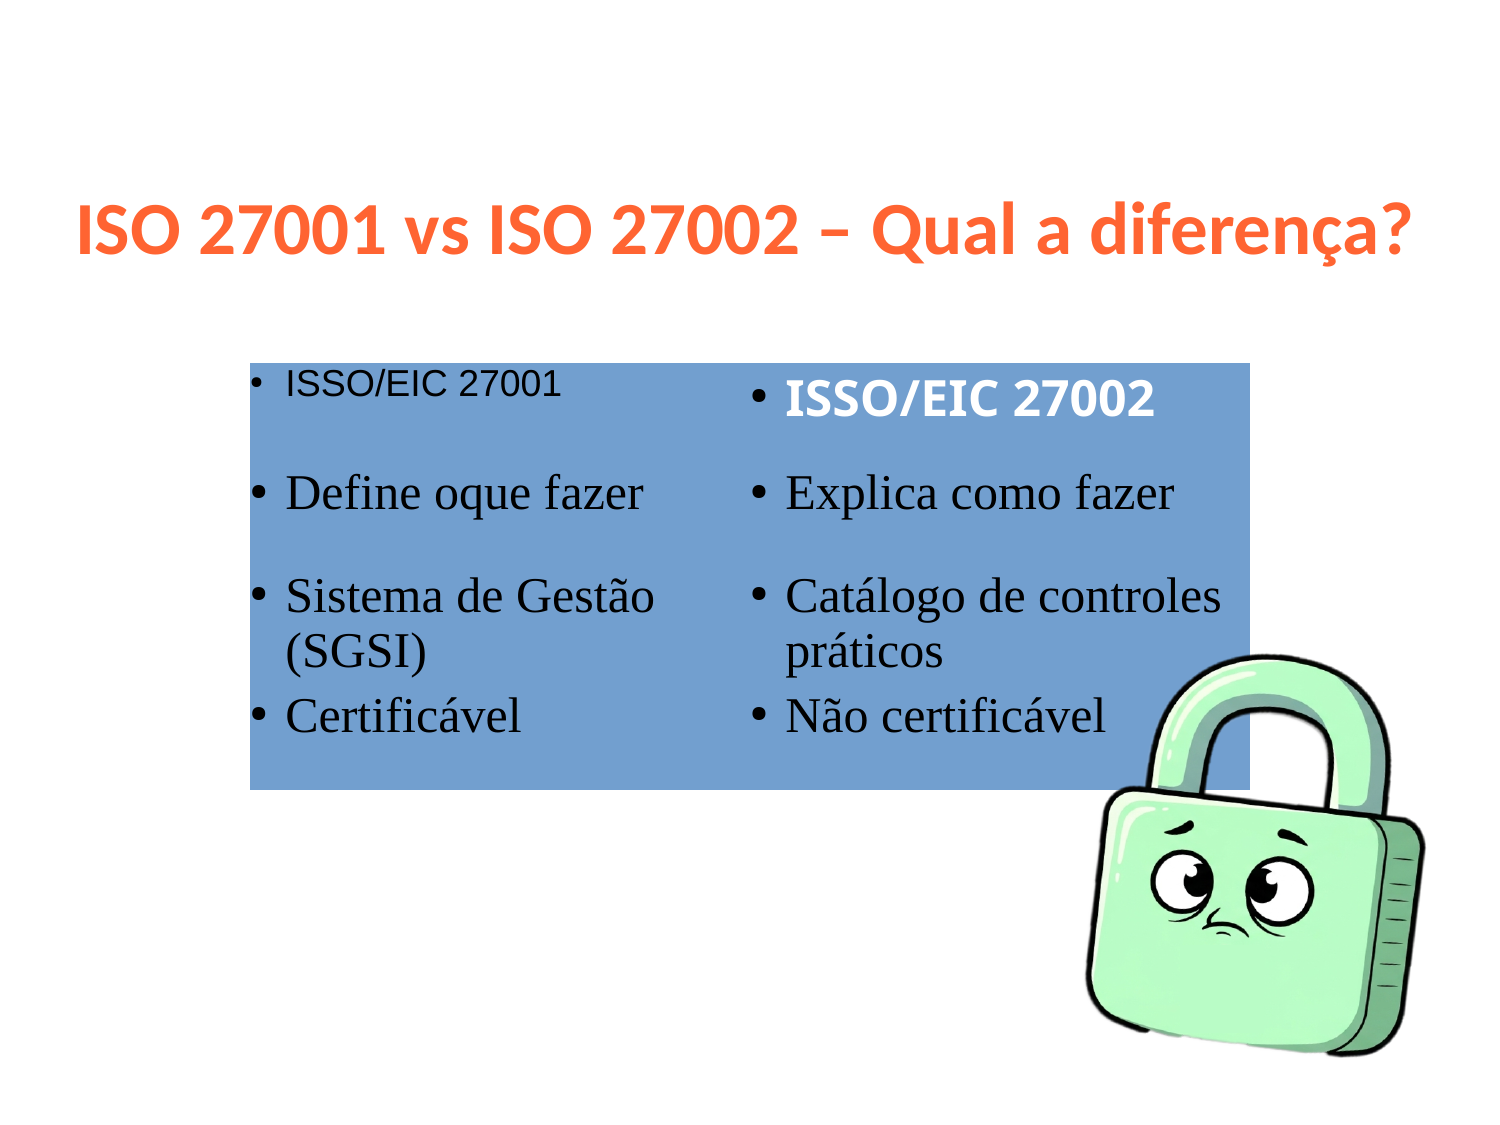

ISO 27001 vs ISO 27002 – Qual a diferença?
| ISSO/EIC 27001 | ISSO/EIC 27002 |
| --- | --- |
| Define oque fazer | Explica como fazer |
| Sistema de Gestão (SGSI) | Catálogo de controles práticos |
| Certificável | Não certificável |